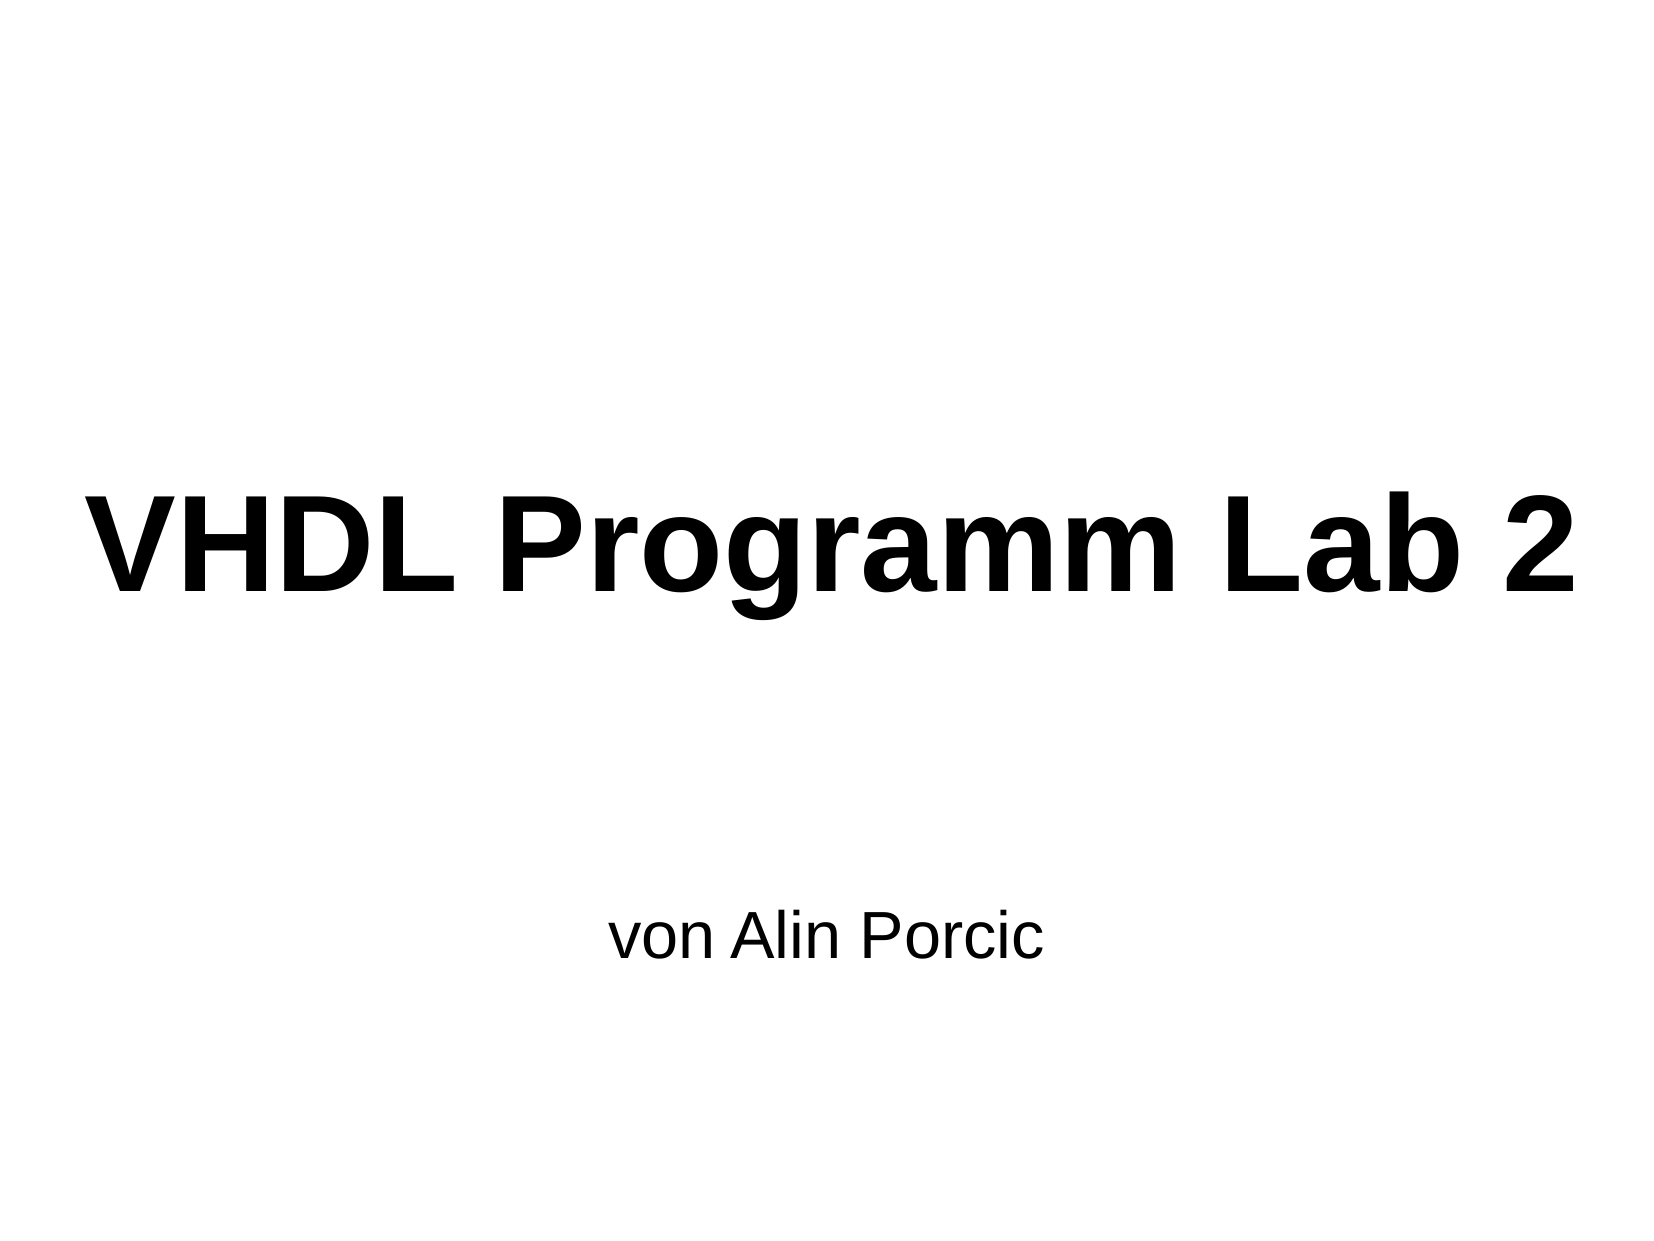

# VHDL Programm Lab 2
von Alin Porcic